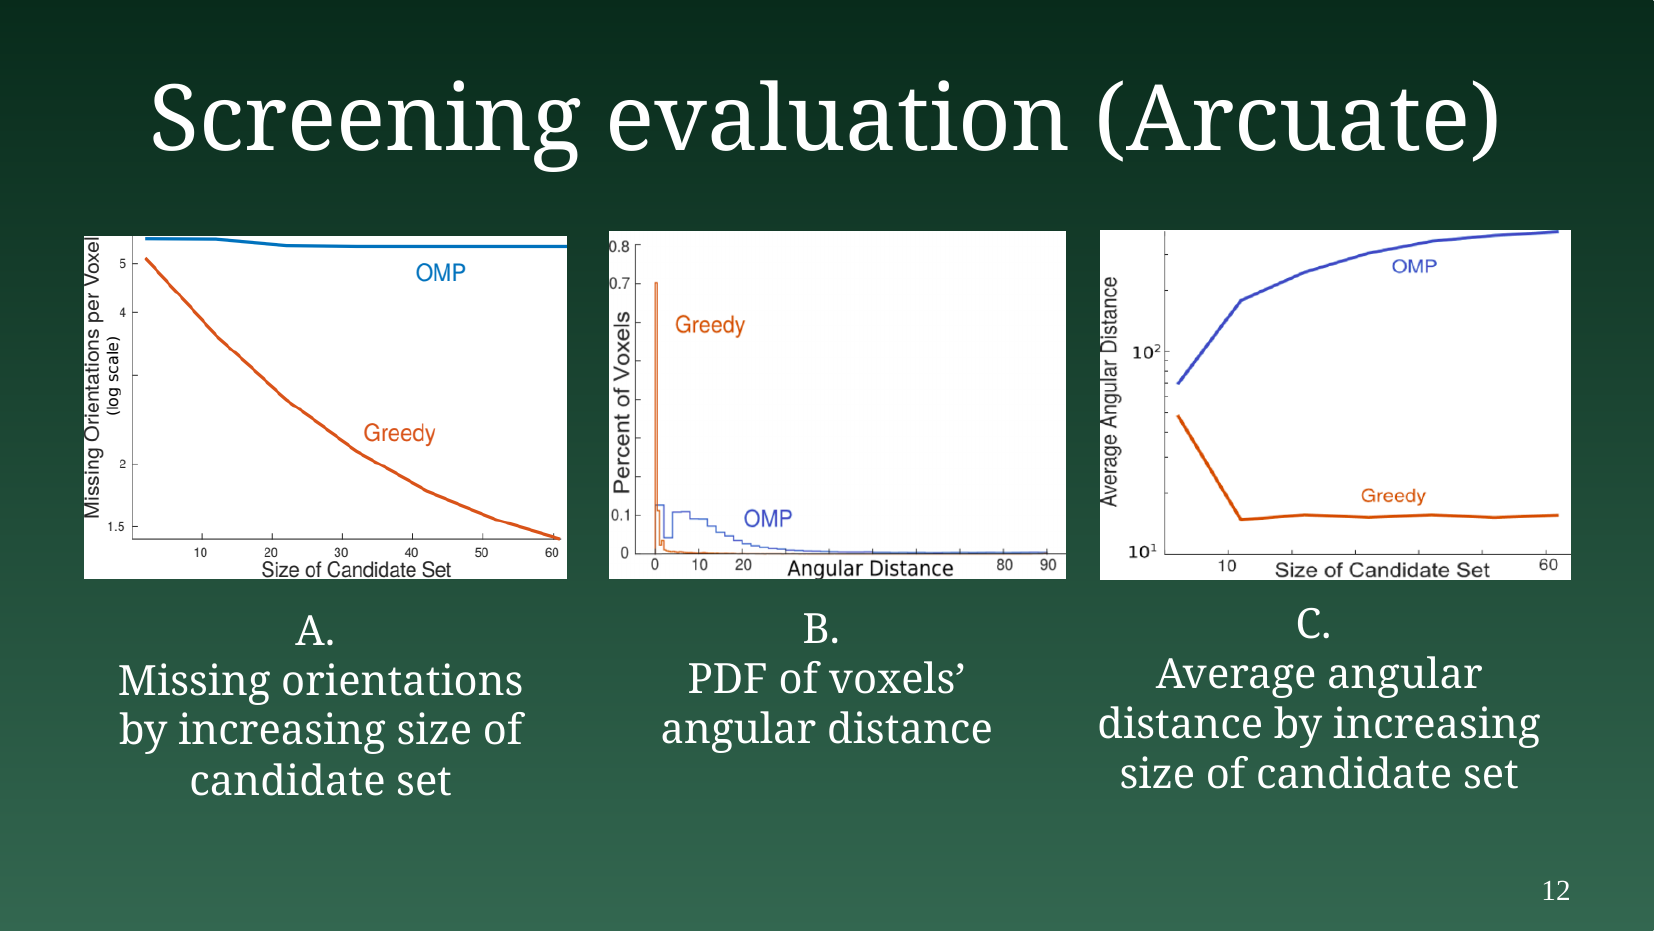

# Screening evaluation (Arcuate)
B.
PDF of voxels’ angular distance
C.
Average angular distance by increasing size of candidate set
A.
Missing orientations by increasing size of candidate set
12